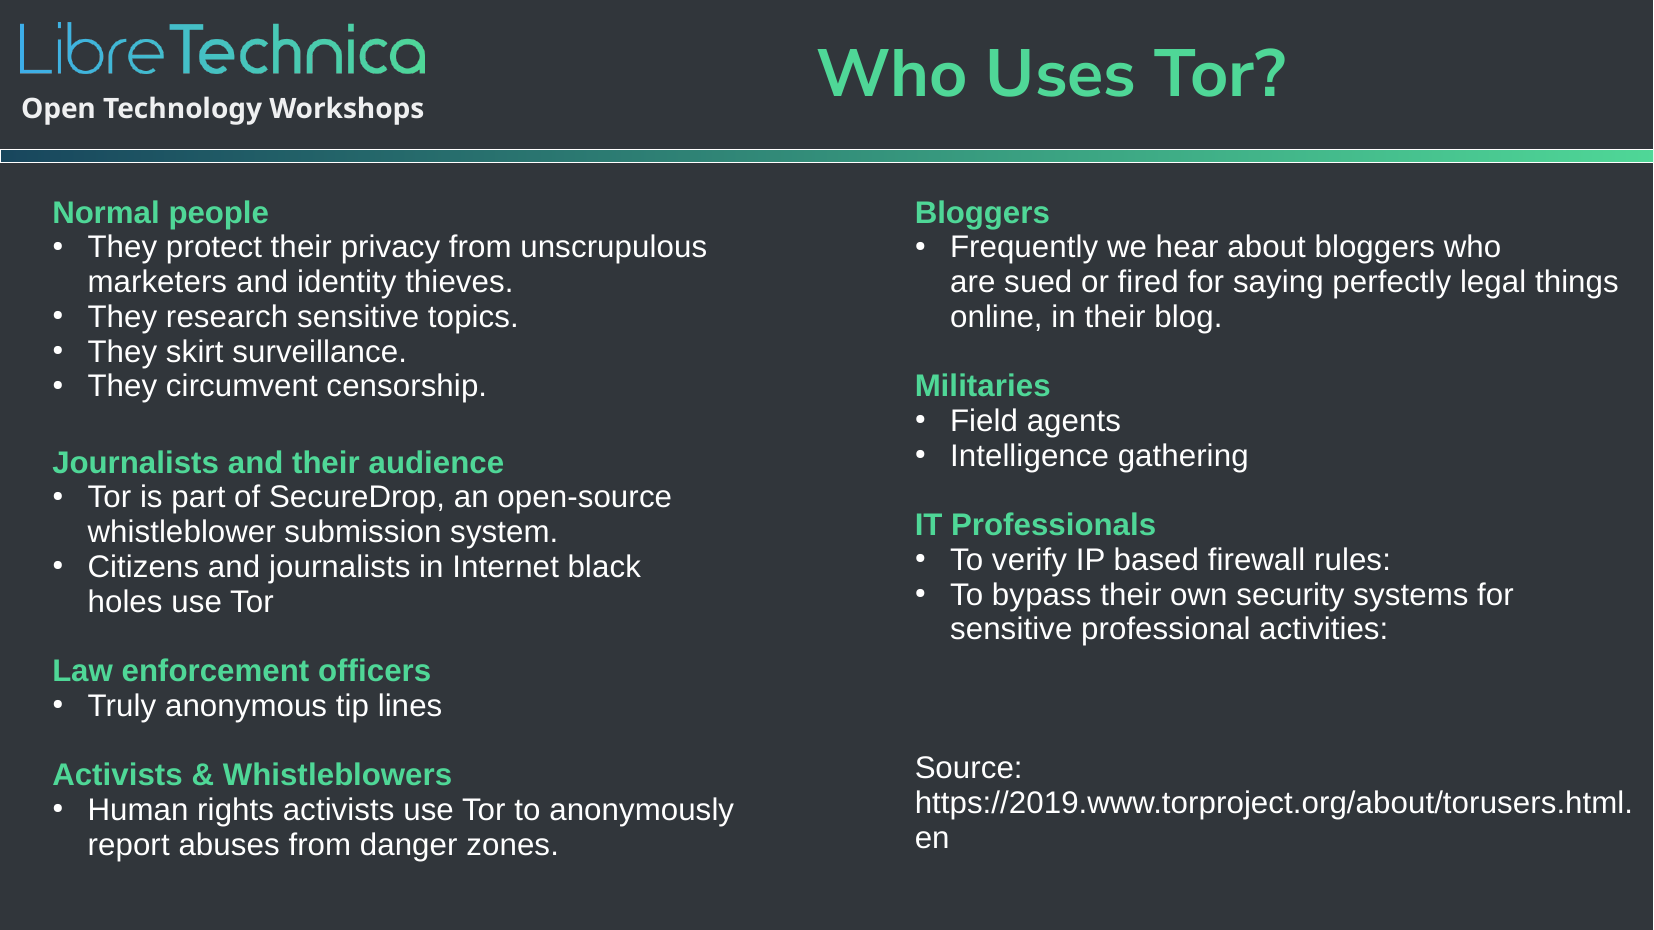

Who Uses Tor?
# Open Technology Workshops
Normal people
They protect their privacy from unscrupulous marketers and identity thieves.
They research sensitive topics.
They skirt surveillance.
They circumvent censorship.
Journalists and their audience
Tor is part of SecureDrop, an open-source whistleblower submission system.
Citizens and journalists in Internet black holes use Tor
Law enforcement officers
Truly anonymous tip lines
Activists & Whistleblowers
Human rights activists use Tor to anonymously report abuses from danger zones.
Bloggers
Frequently we hear about bloggers who are sued or fired for saying perfectly legal things online, in their blog.
Militaries
Field agents
Intelligence gathering
IT Professionals
To verify IP based firewall rules:
To bypass their own security systems for sensitive professional activities:
Source: https://2019.www.torproject.org/about/torusers.html.en